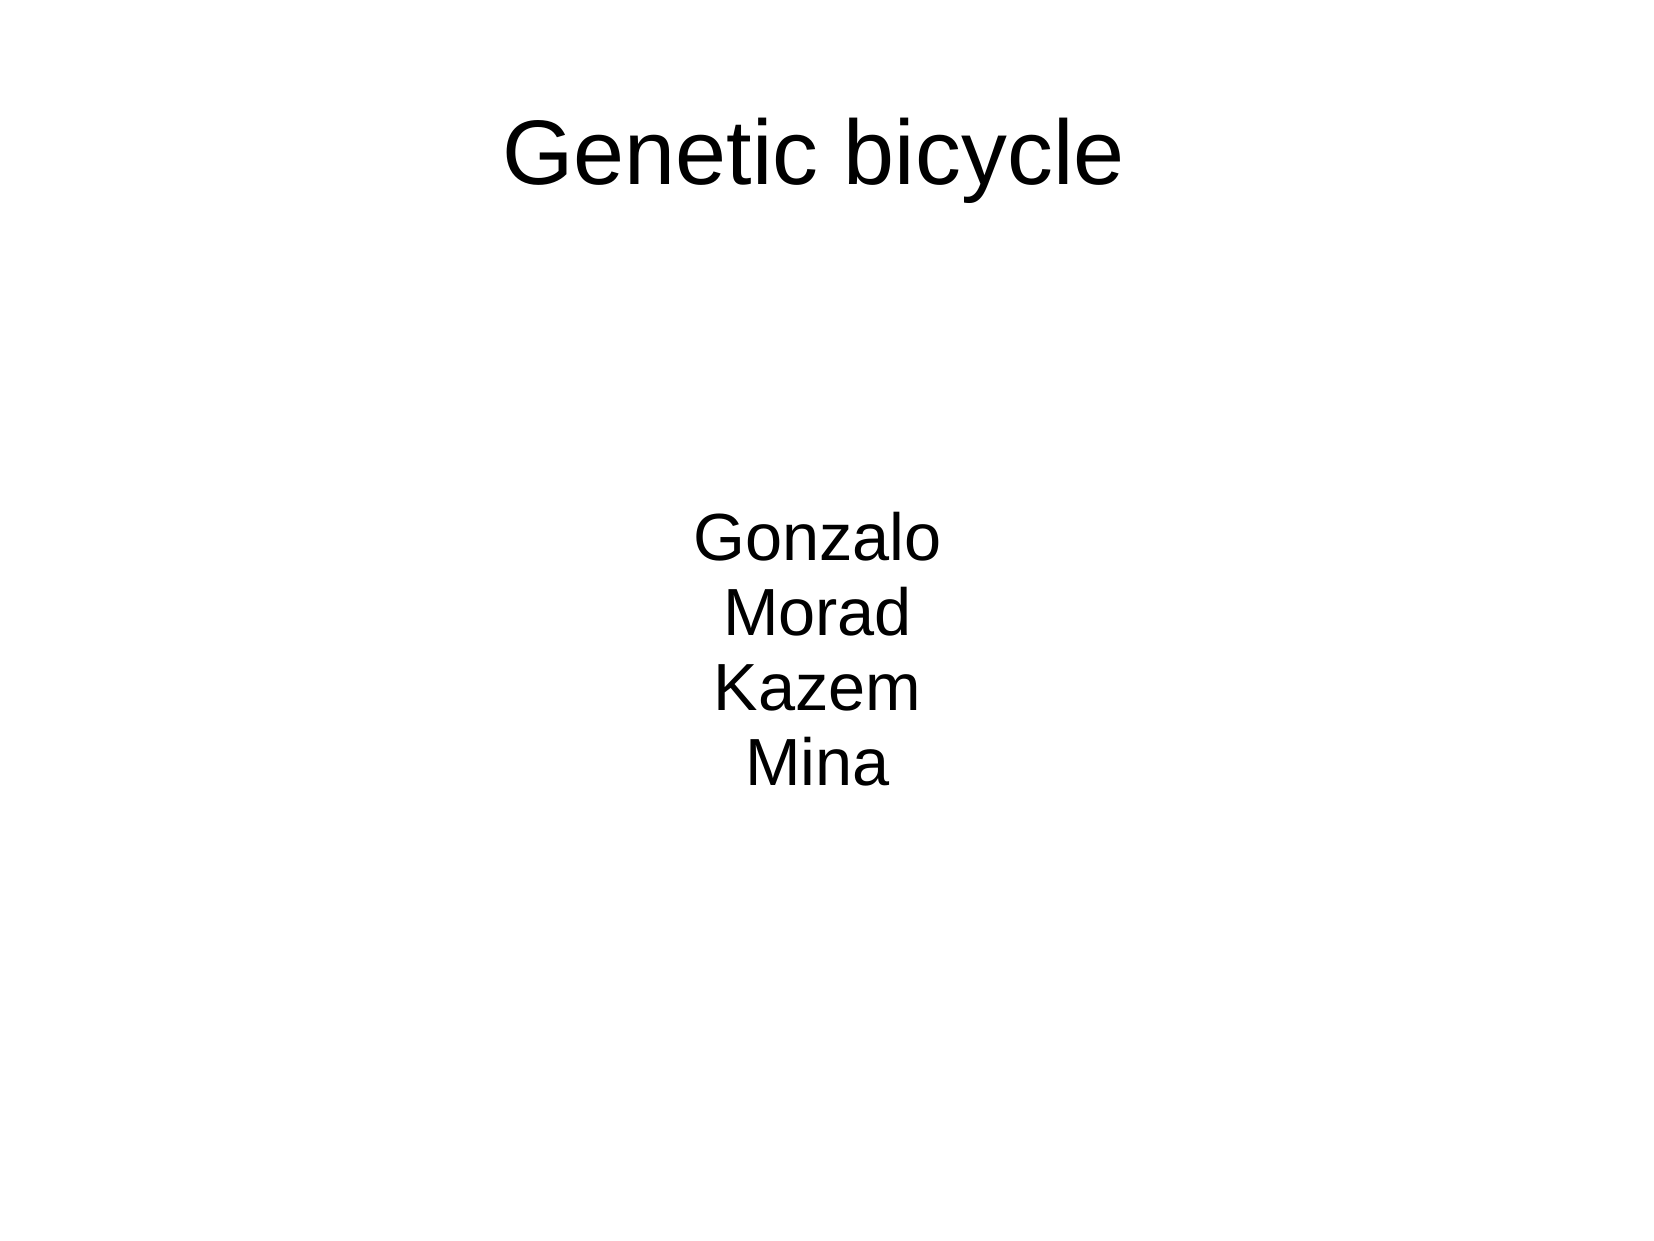

# Genetic bicycle
Gonzalo
Morad
Kazem
Mina